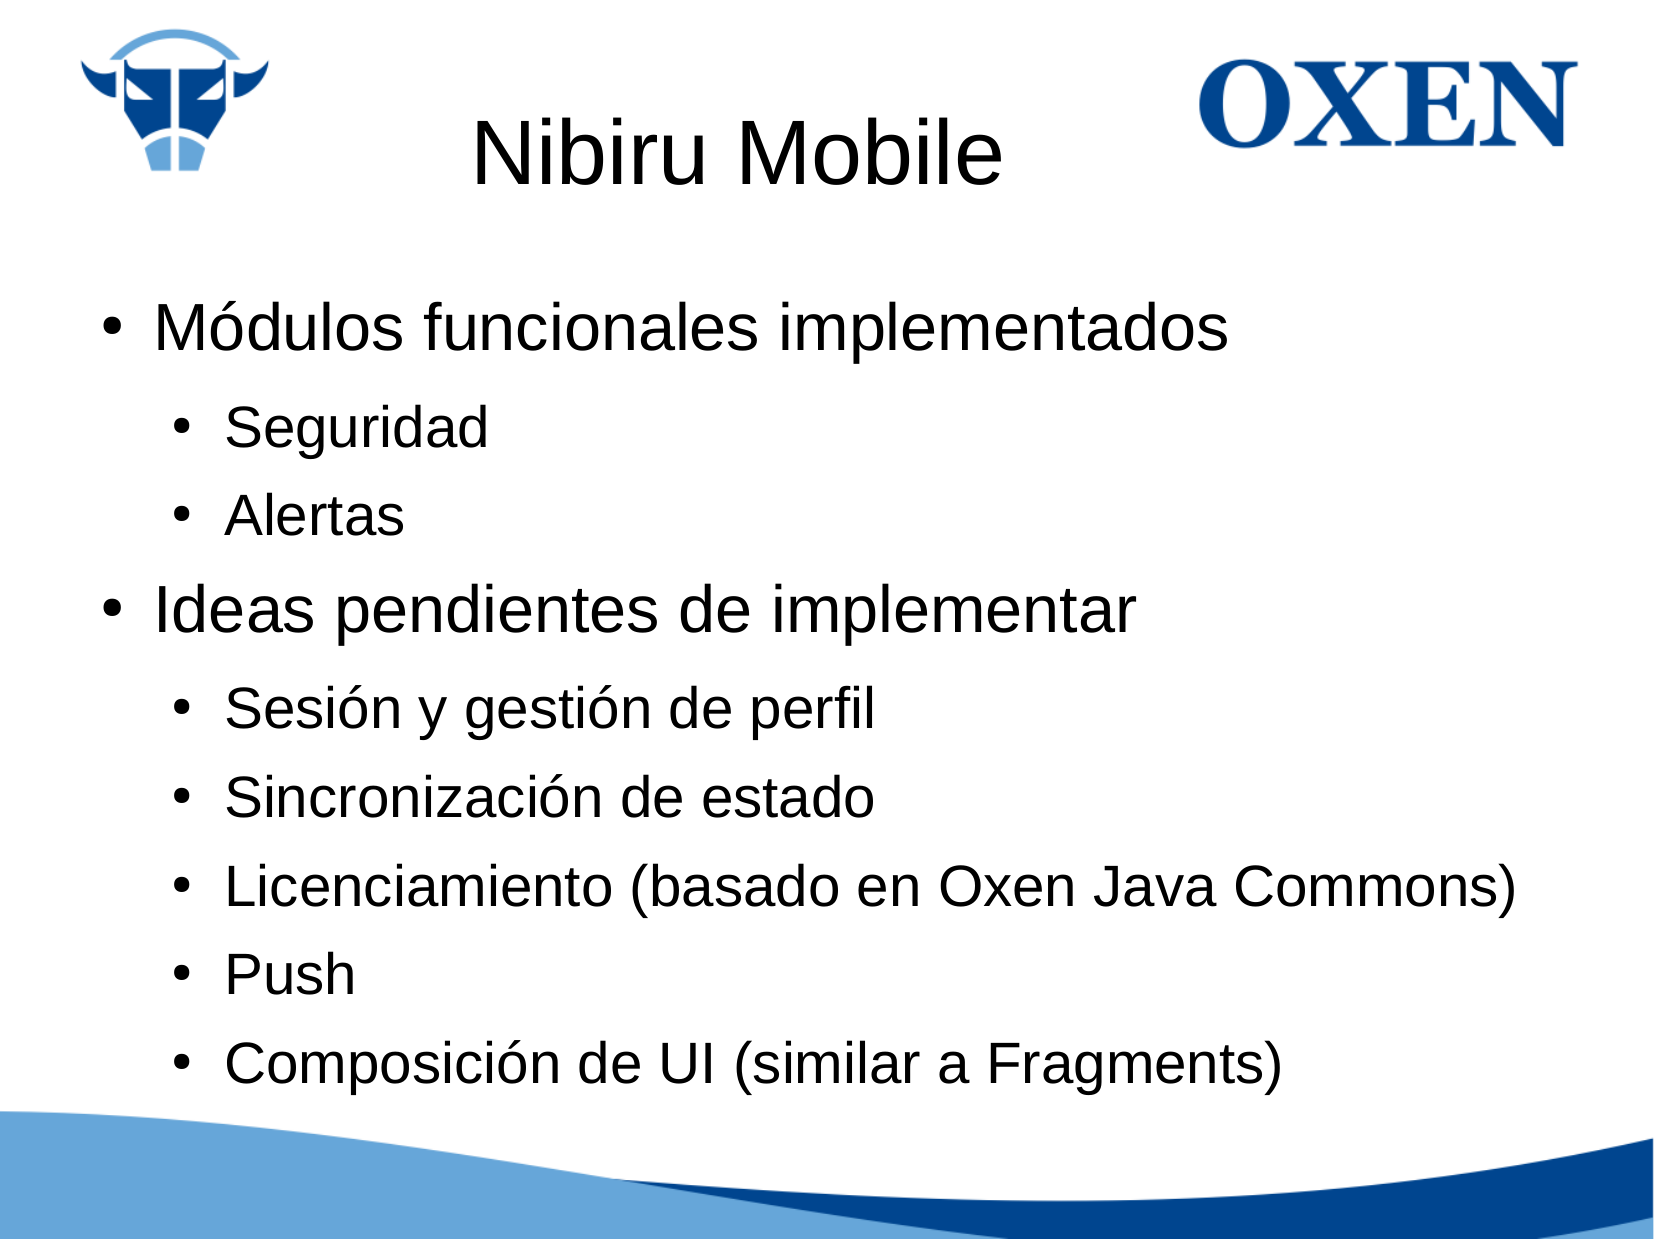

# Nibiru Mobile
Módulos funcionales implementados
Seguridad
Alertas
Ideas pendientes de implementar
Sesión y gestión de perfil
Sincronización de estado
Licenciamiento (basado en Oxen Java Commons)
Push
Composición de UI (similar a Fragments)